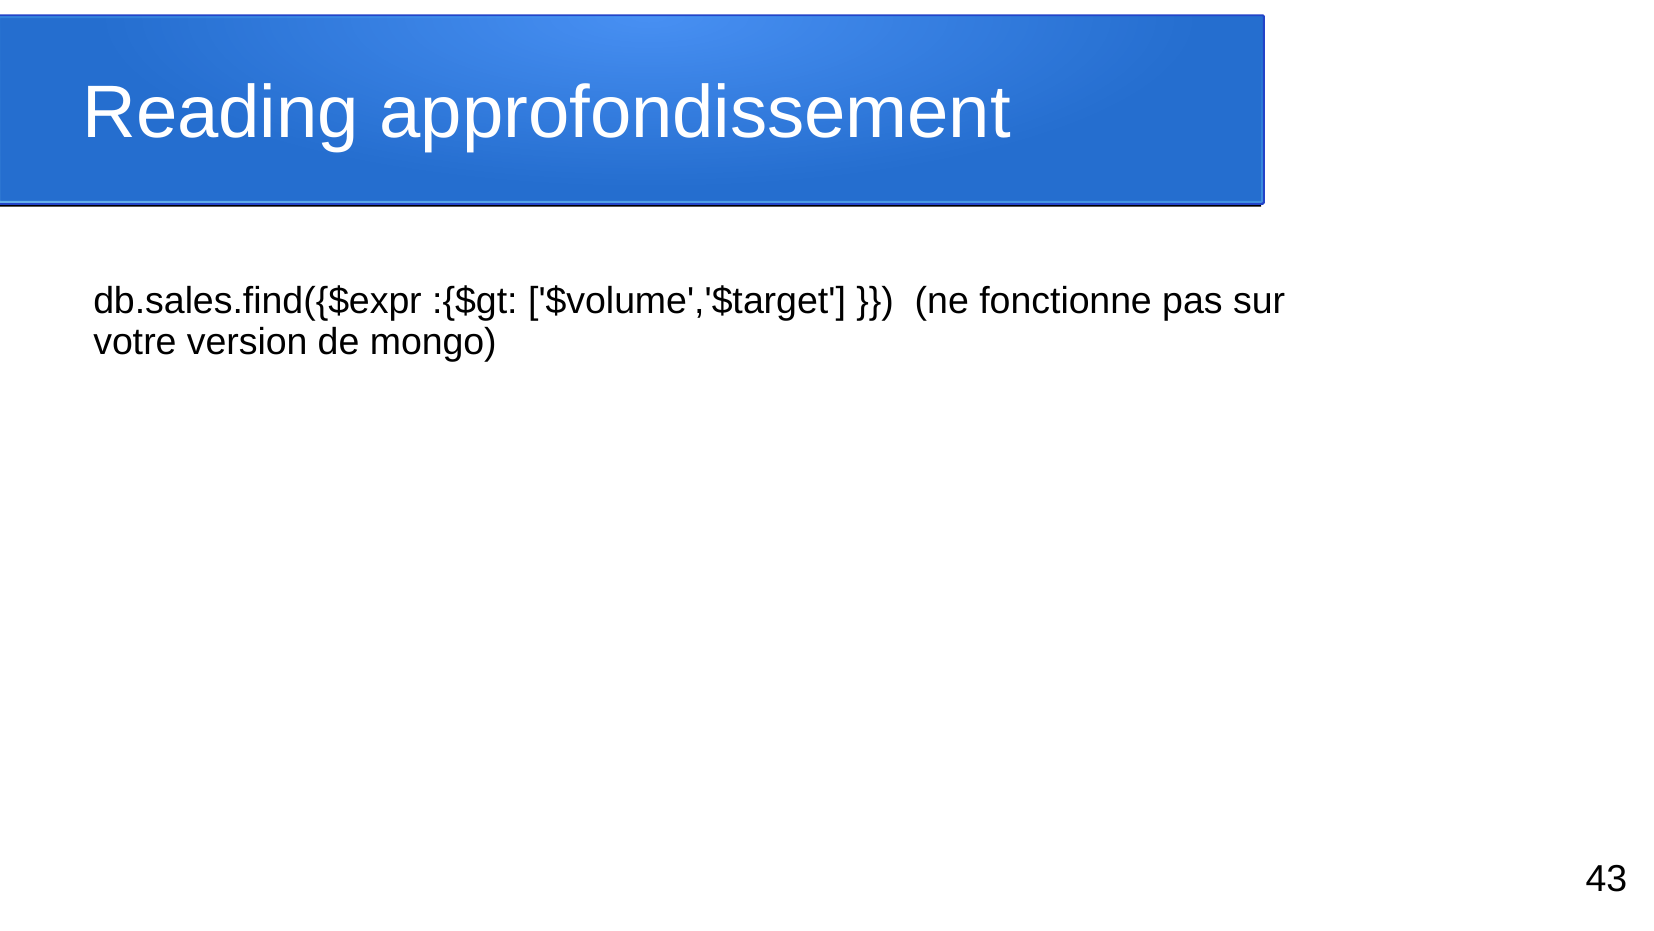

# Reading approfondissement
db.sales.find({$expr :{$gt: ['$volume','$target'] }}) (ne fonctionne pas sur
votre version de mongo)
43